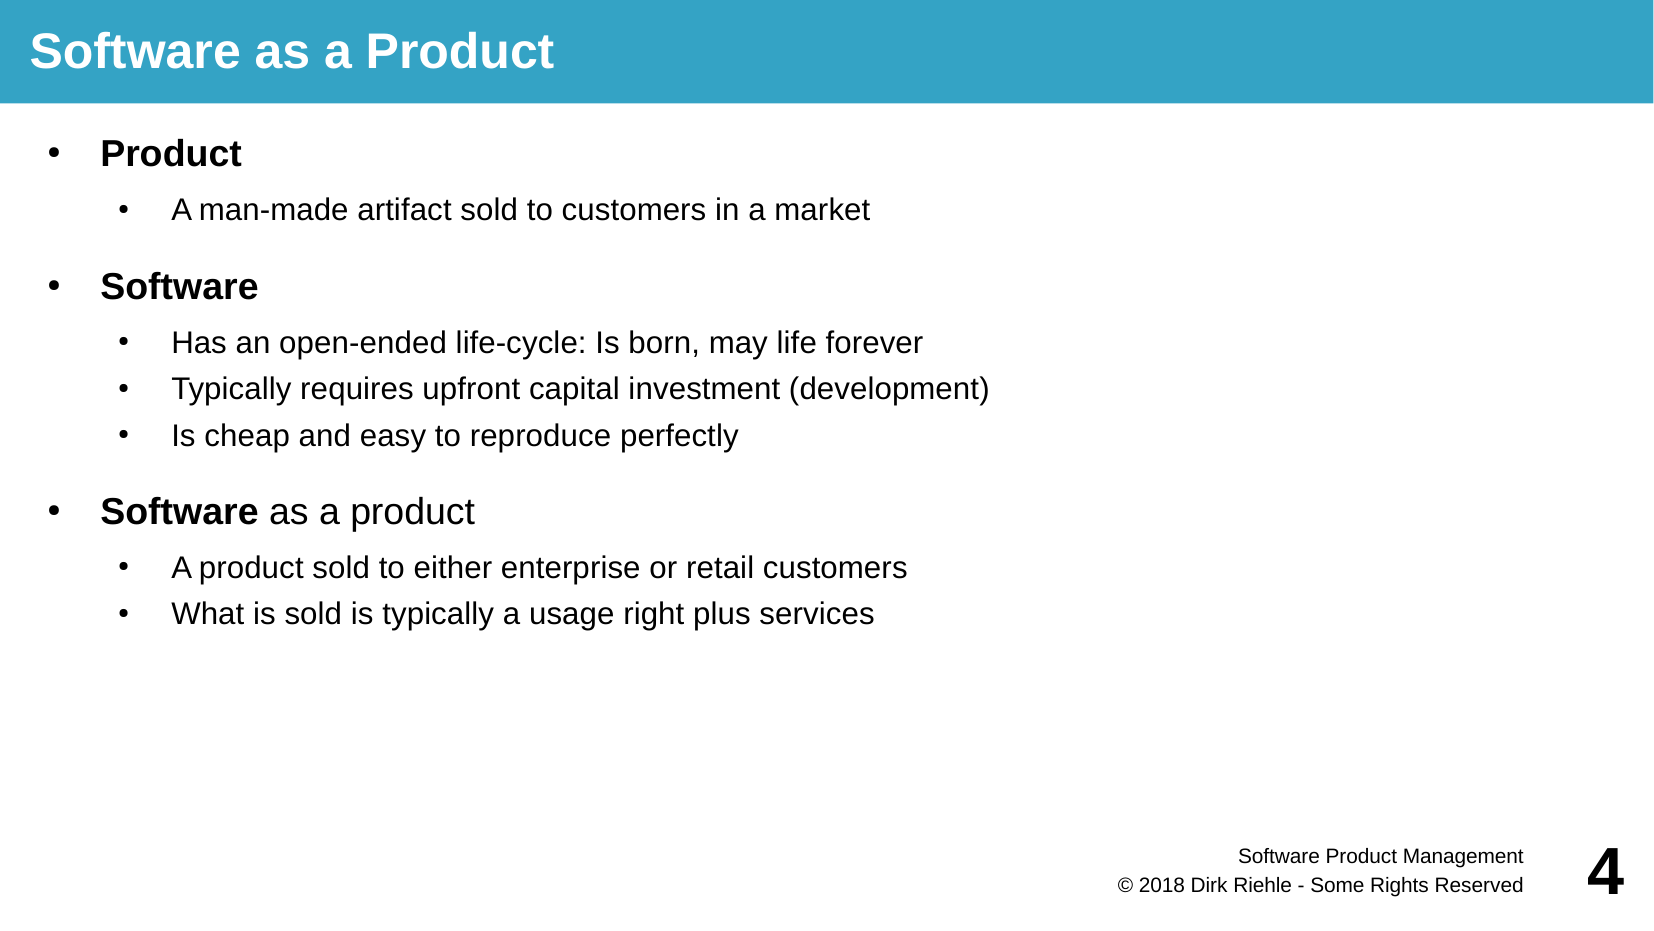

# Software as a Product
Product
A man-made artifact sold to customers in a market
Software
Has an open-ended life-cycle: Is born, may life forever
Typically requires upfront capital investment (development)
Is cheap and easy to reproduce perfectly
Software as a product
A product sold to either enterprise or retail customers
What is sold is typically a usage right plus services
Software Product Management
4
© 2018 Dirk Riehle - Some Rights Reserved